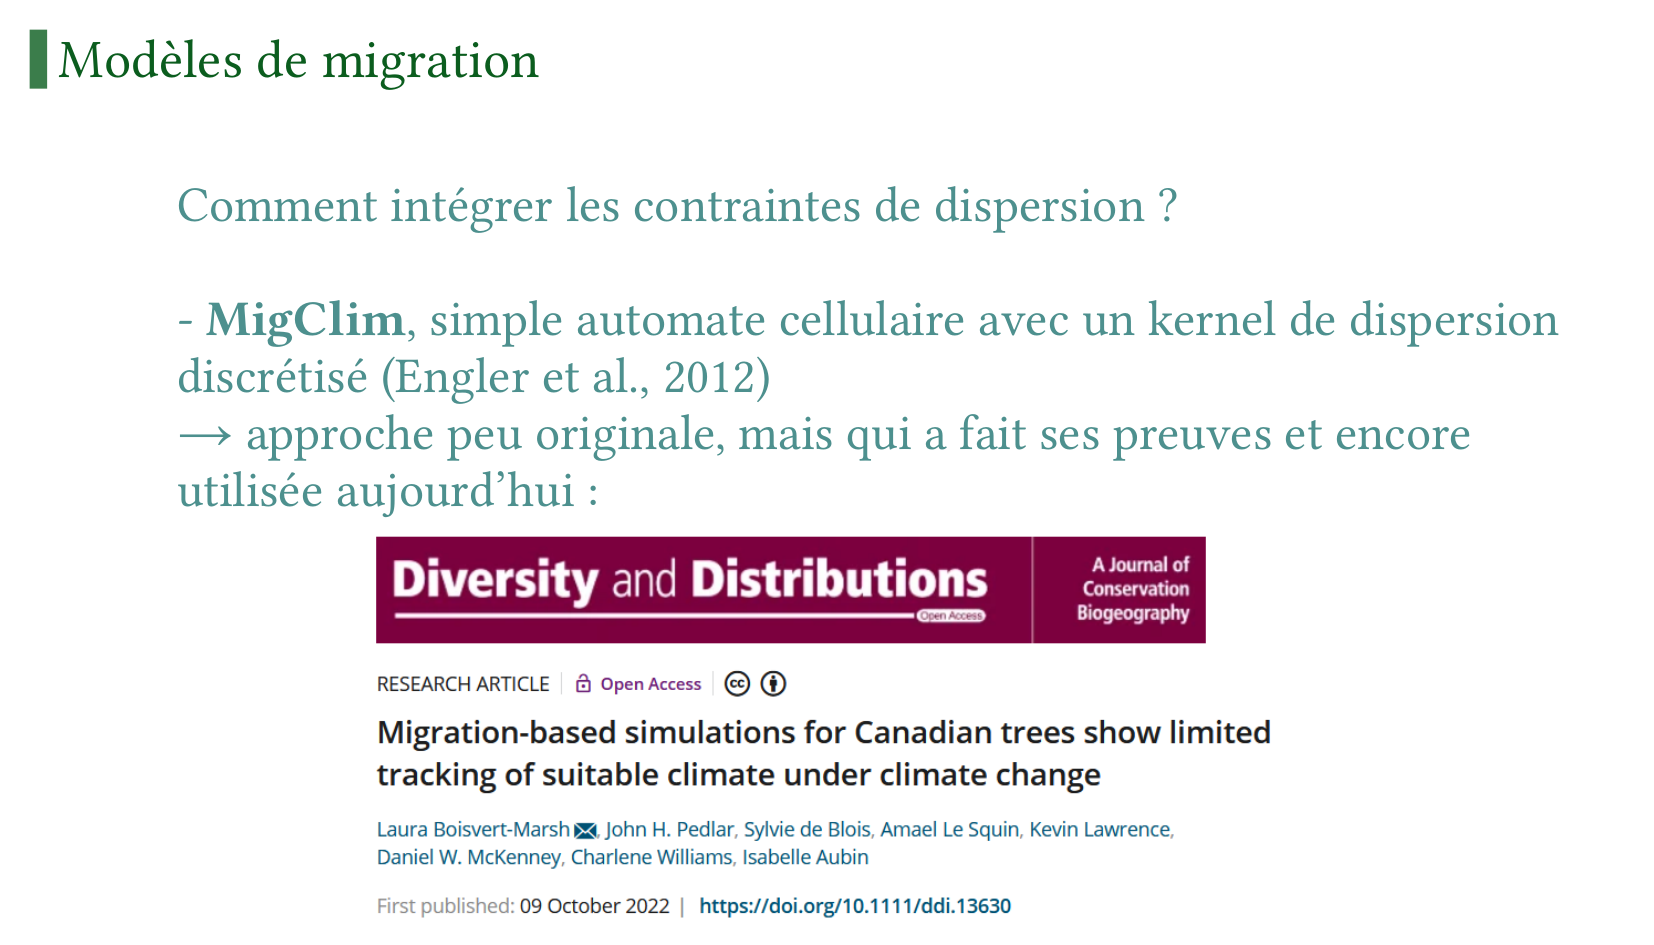

# Modèles de migration
Comment intégrer les contraintes de dispersion ?
- MigClim, simple automate cellulaire avec un kernel de dispersion discrétisé (Engler et al., 2012)
→ approche peu originale, mais qui a fait ses preuves et encore utilisée aujourd’hui :